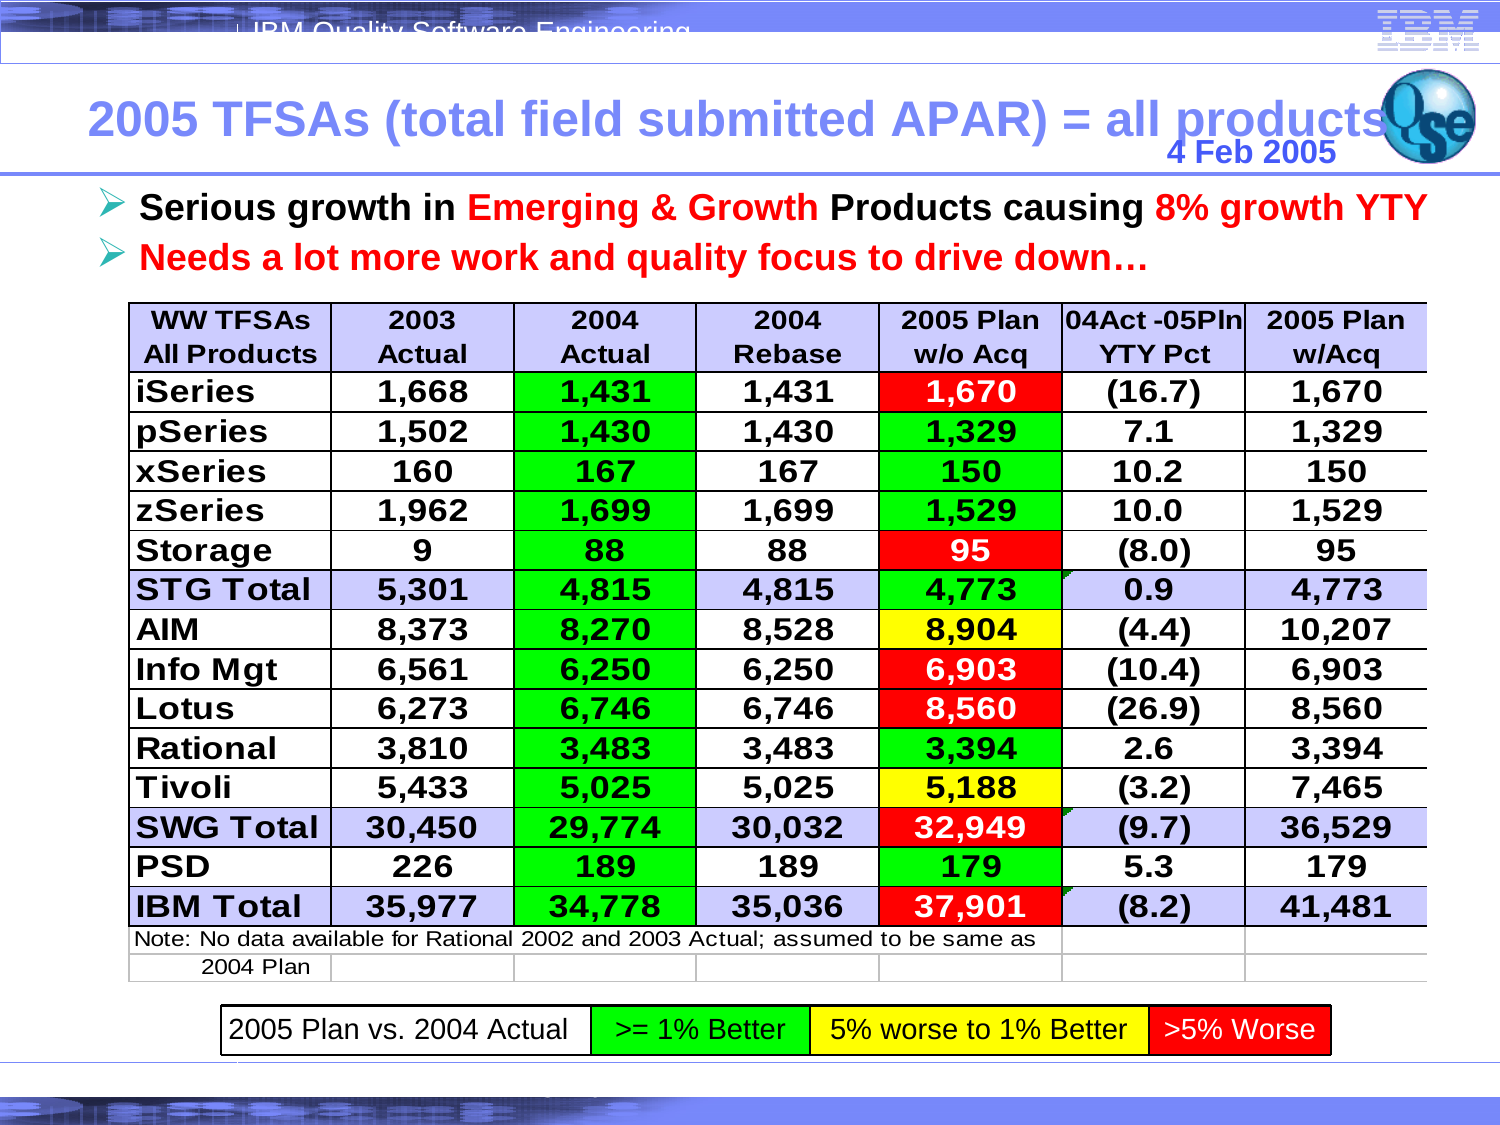

# 2005 TFSAs (total field submitted APAR) = all products
4 Feb 2005
 Serious growth in Emerging & Growth Products causing 8% growth YTY
 Needs a lot more work and quality focus to drive down…
2005 Plan vs. 2004 Actual
>= 1% Better
5% worse to 1% Better
>5% Worse
8